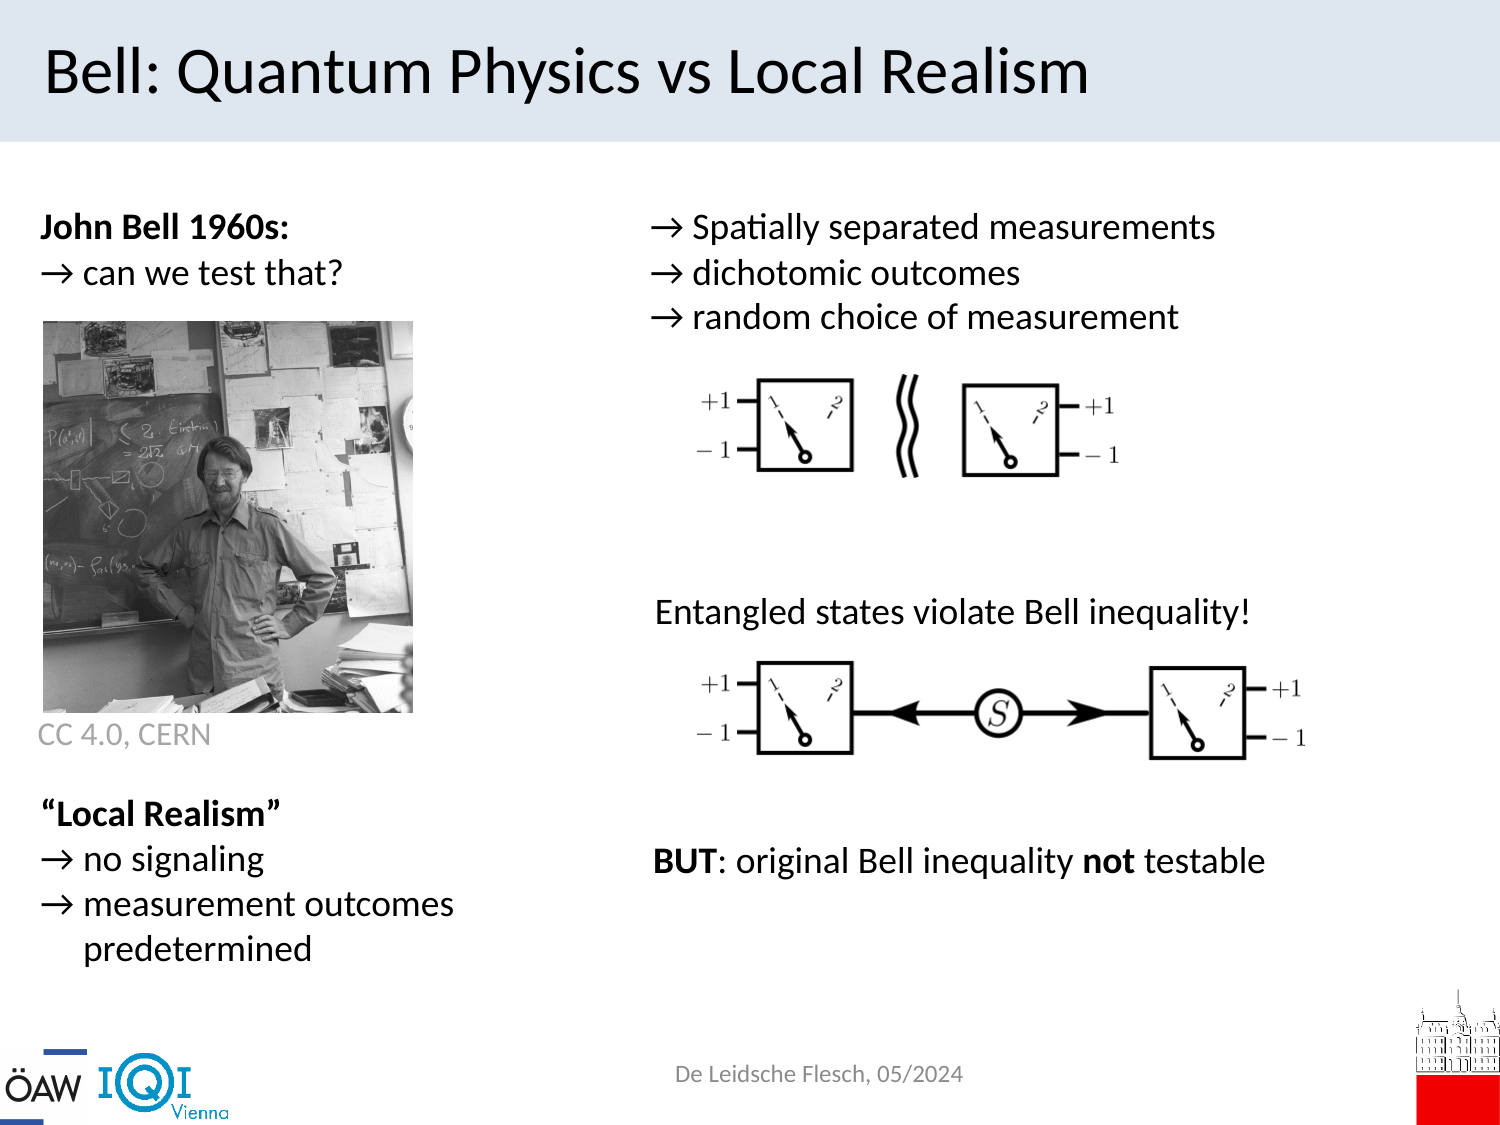

# Bell: Quantum Physics vs Local Realism
John Bell 1960s:
→ can we test that?
→ Spatially separated measurements
→ dichotomic outcomes
→ random choice of measurement
Entangled states violate Bell inequality!
CC 4.0, CERN
“Local Realism”
→ no signaling
→ measurement outcomes
 predetermined
BUT: original Bell inequality not testable
De Leidsche Flesch, 05/2024